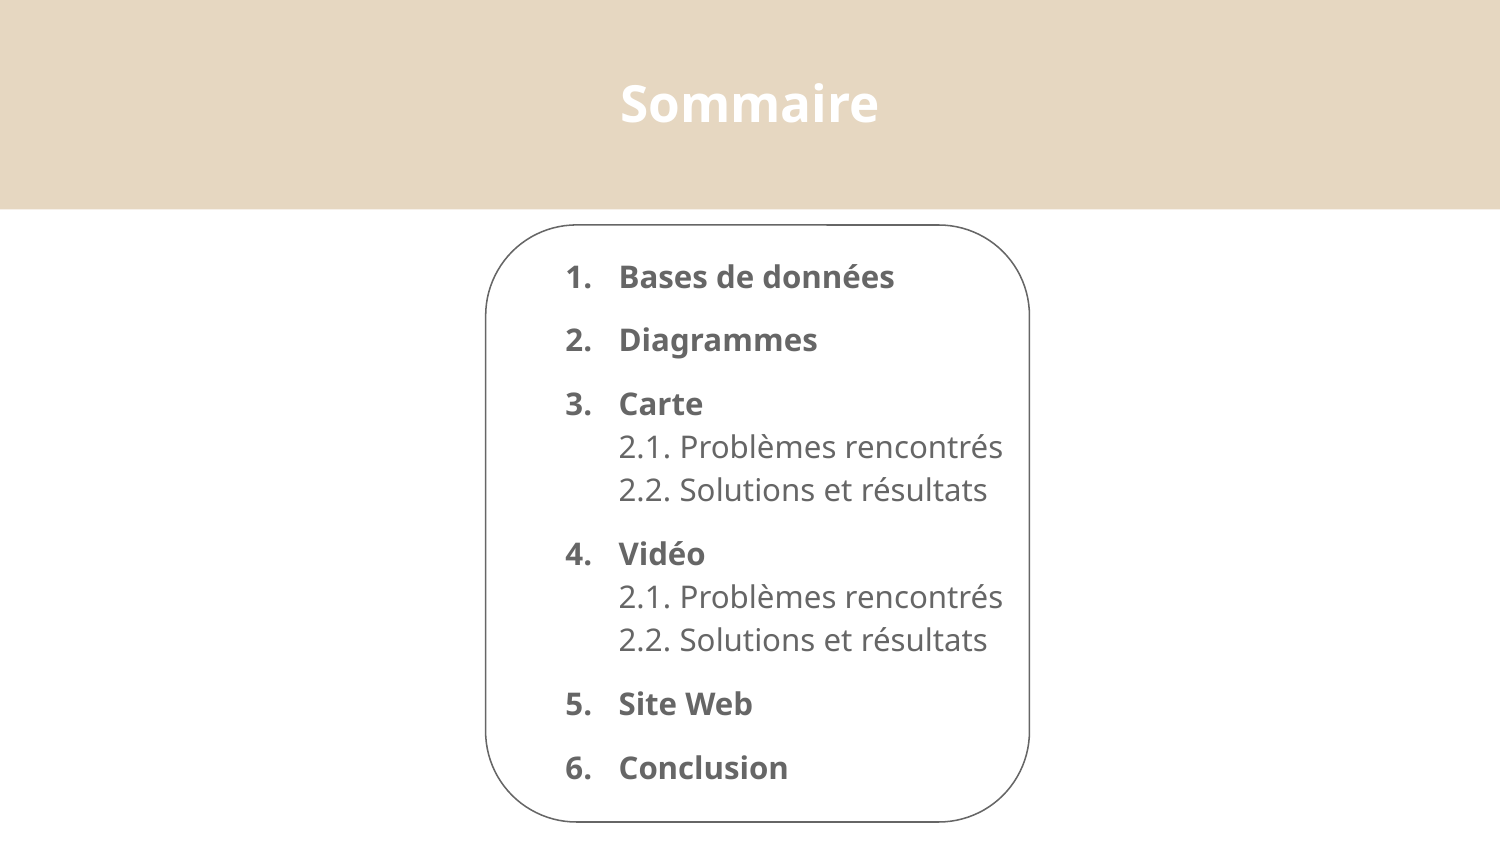

# Sommaire
Bases de données
Diagrammes
Carte
2.1. Problèmes rencontrés
2.2. Solutions et résultats
Vidéo
2.1. Problèmes rencontrés
2.2. Solutions et résultats
Site Web
Conclusion